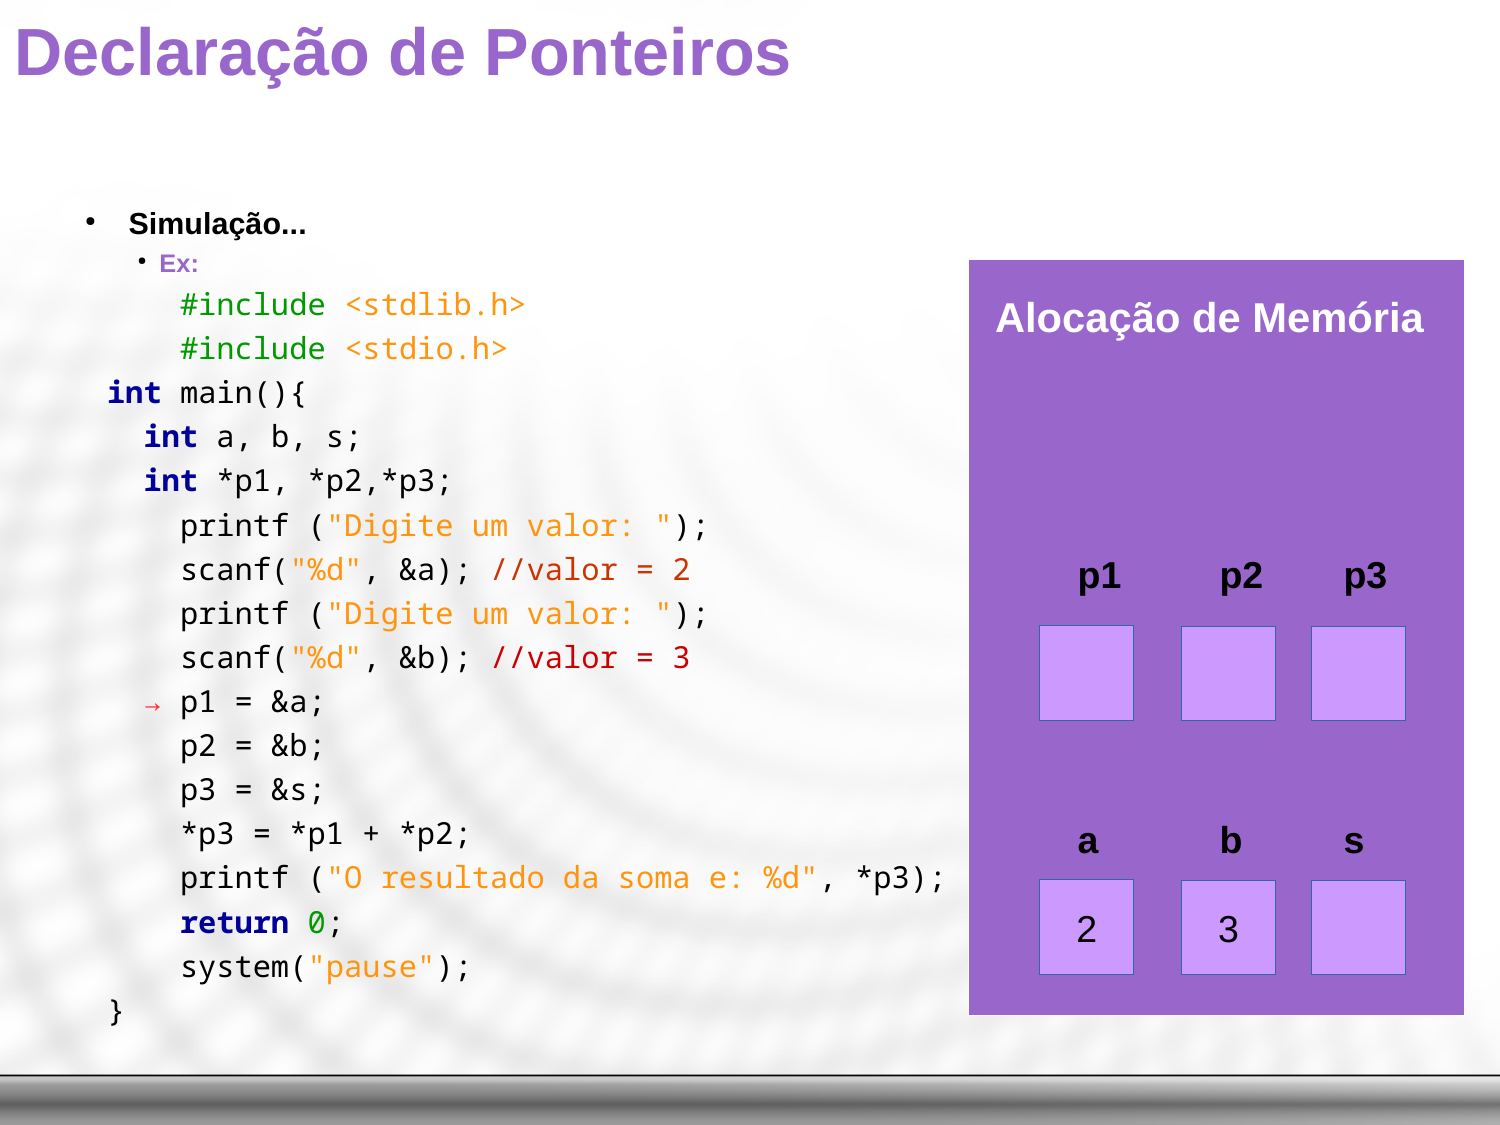

# Declaração de Ponteiros
Simulação...
Ex:
 #include <stdlib.h>
 #include <stdio.h>
int main(){
 int a, b, s;
 int *p1, *p2,*p3;
 printf ("Digite um valor: ");
 scanf("%d", &a); //valor = 2
 printf ("Digite um valor: ");
 scanf("%d", &b); //valor = 3
 → p1 = &a;
 p2 = &b;
 p3 = &s;
 *p3 = *p1 + *p2;
 printf ("O resultado da soma e: %d", *p3);
 return 0;
 system("pause");
}
Alocação de Memória
p1
p2
p3
a
b
s
2
3